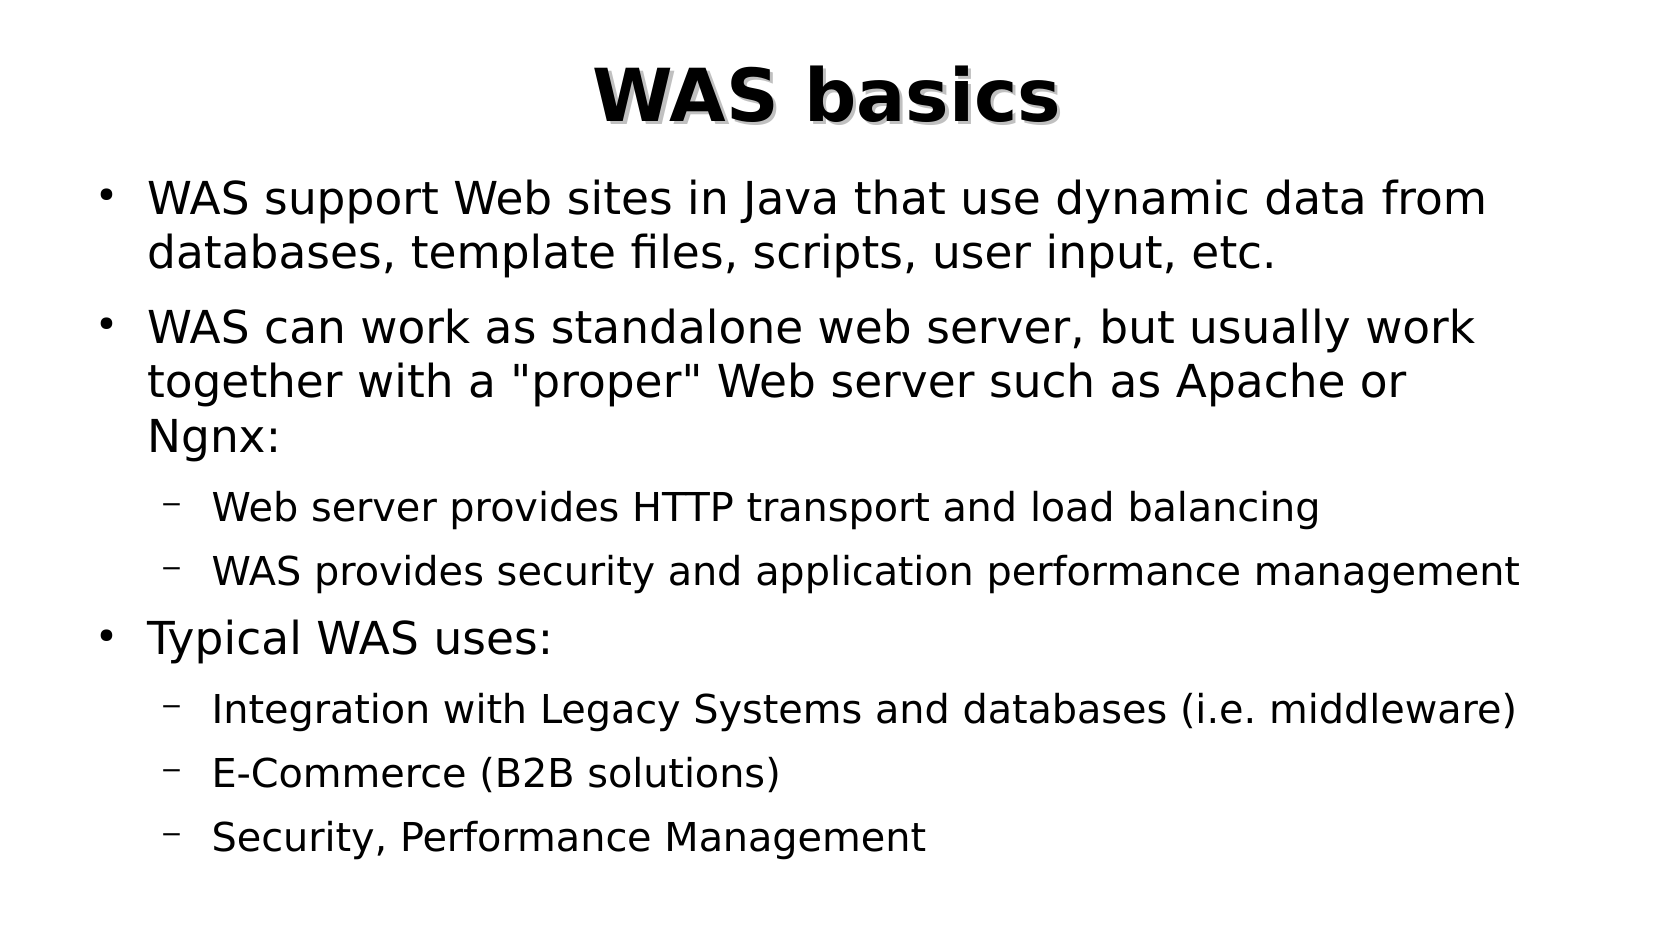

# WAS basics
WAS support Web sites in Java that use dynamic data from databases, template files, scripts, user input, etc.
WAS can work as standalone web server, but usually work together with a "proper" Web server such as Apache or Ngnx:
Web server provides HTTP transport and load balancing
WAS provides security and application performance management
Typical WAS uses:
Integration with Legacy Systems and databases (i.e. middleware)
E-Commerce (B2B solutions)
Security, Performance Management